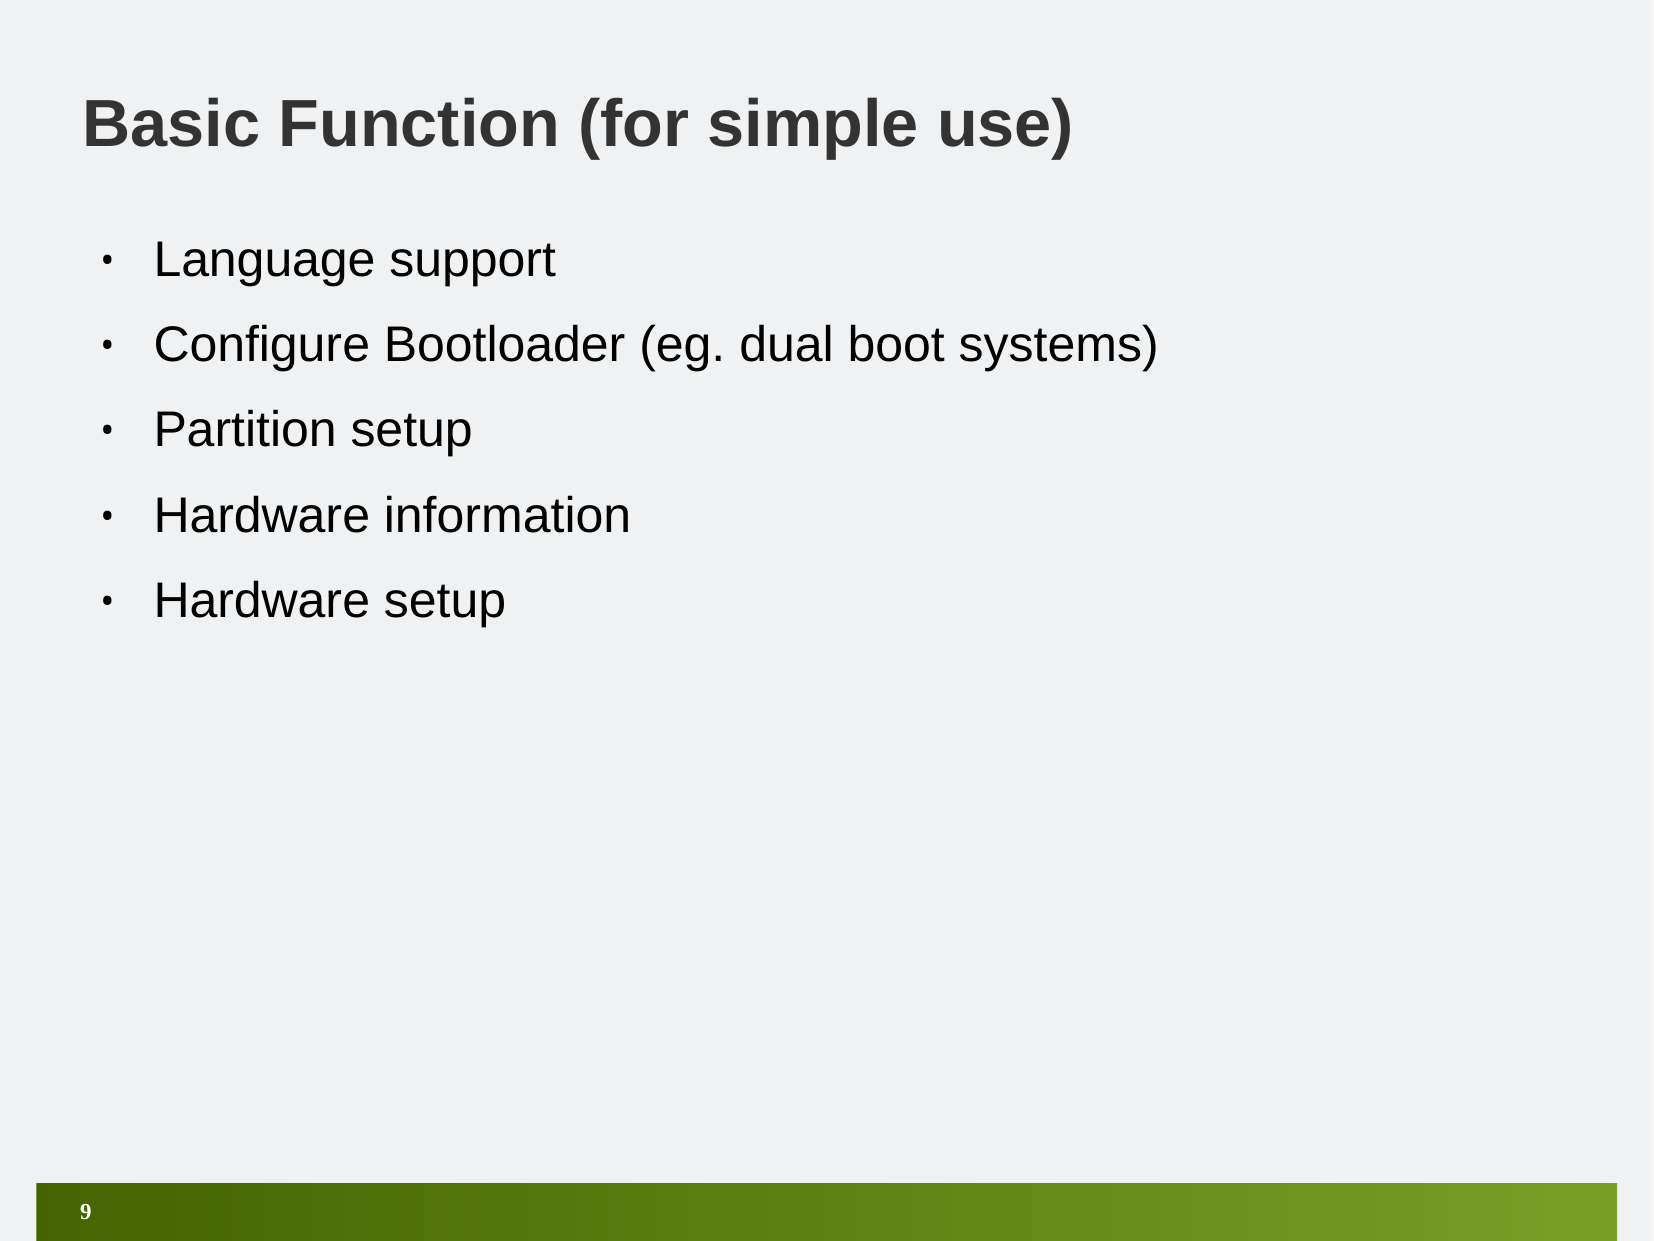

# Basic Function (for simple use)
Language support
Configure Bootloader (eg. dual boot systems)
Partition setup
Hardware information
Hardware setup
9